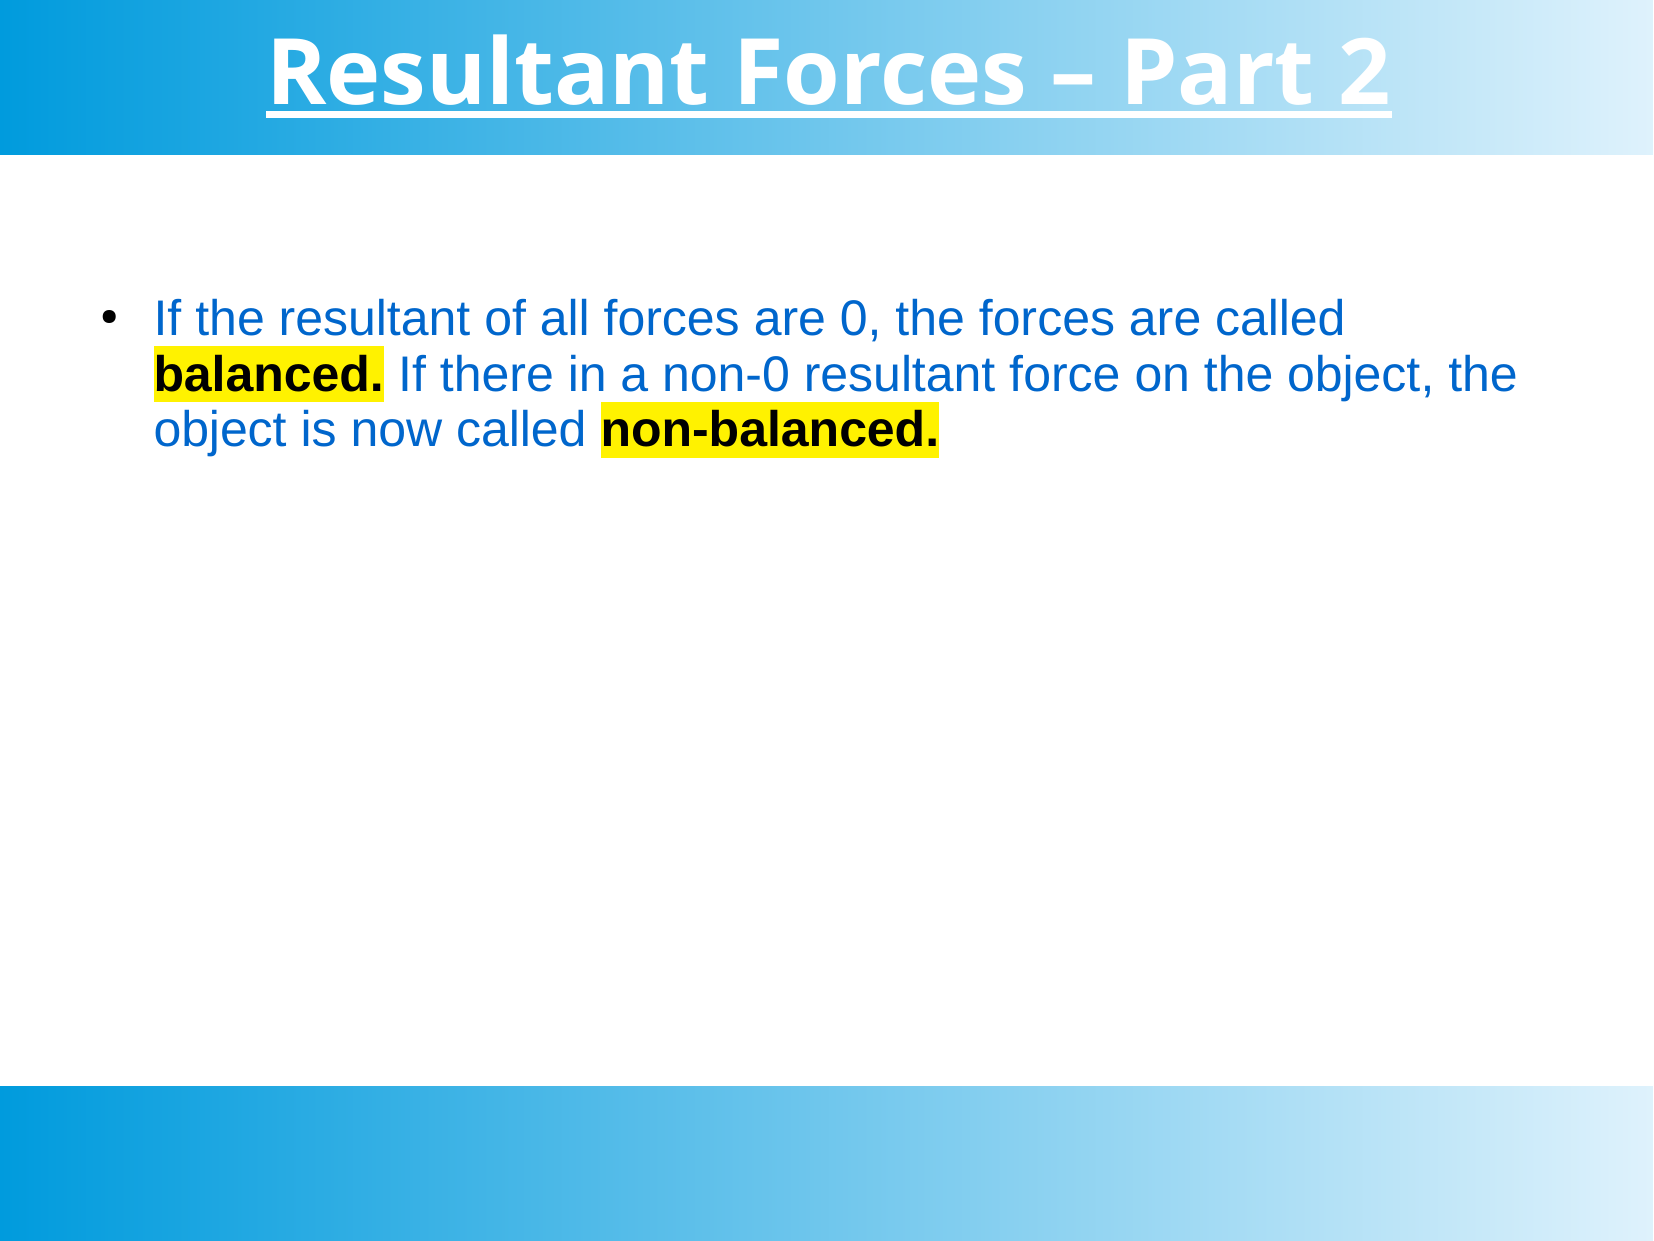

# Resultant Forces – Part 2
If the resultant of all forces are 0, the forces are called balanced. If there in a non-0 resultant force on the object, the object is now called non-balanced.